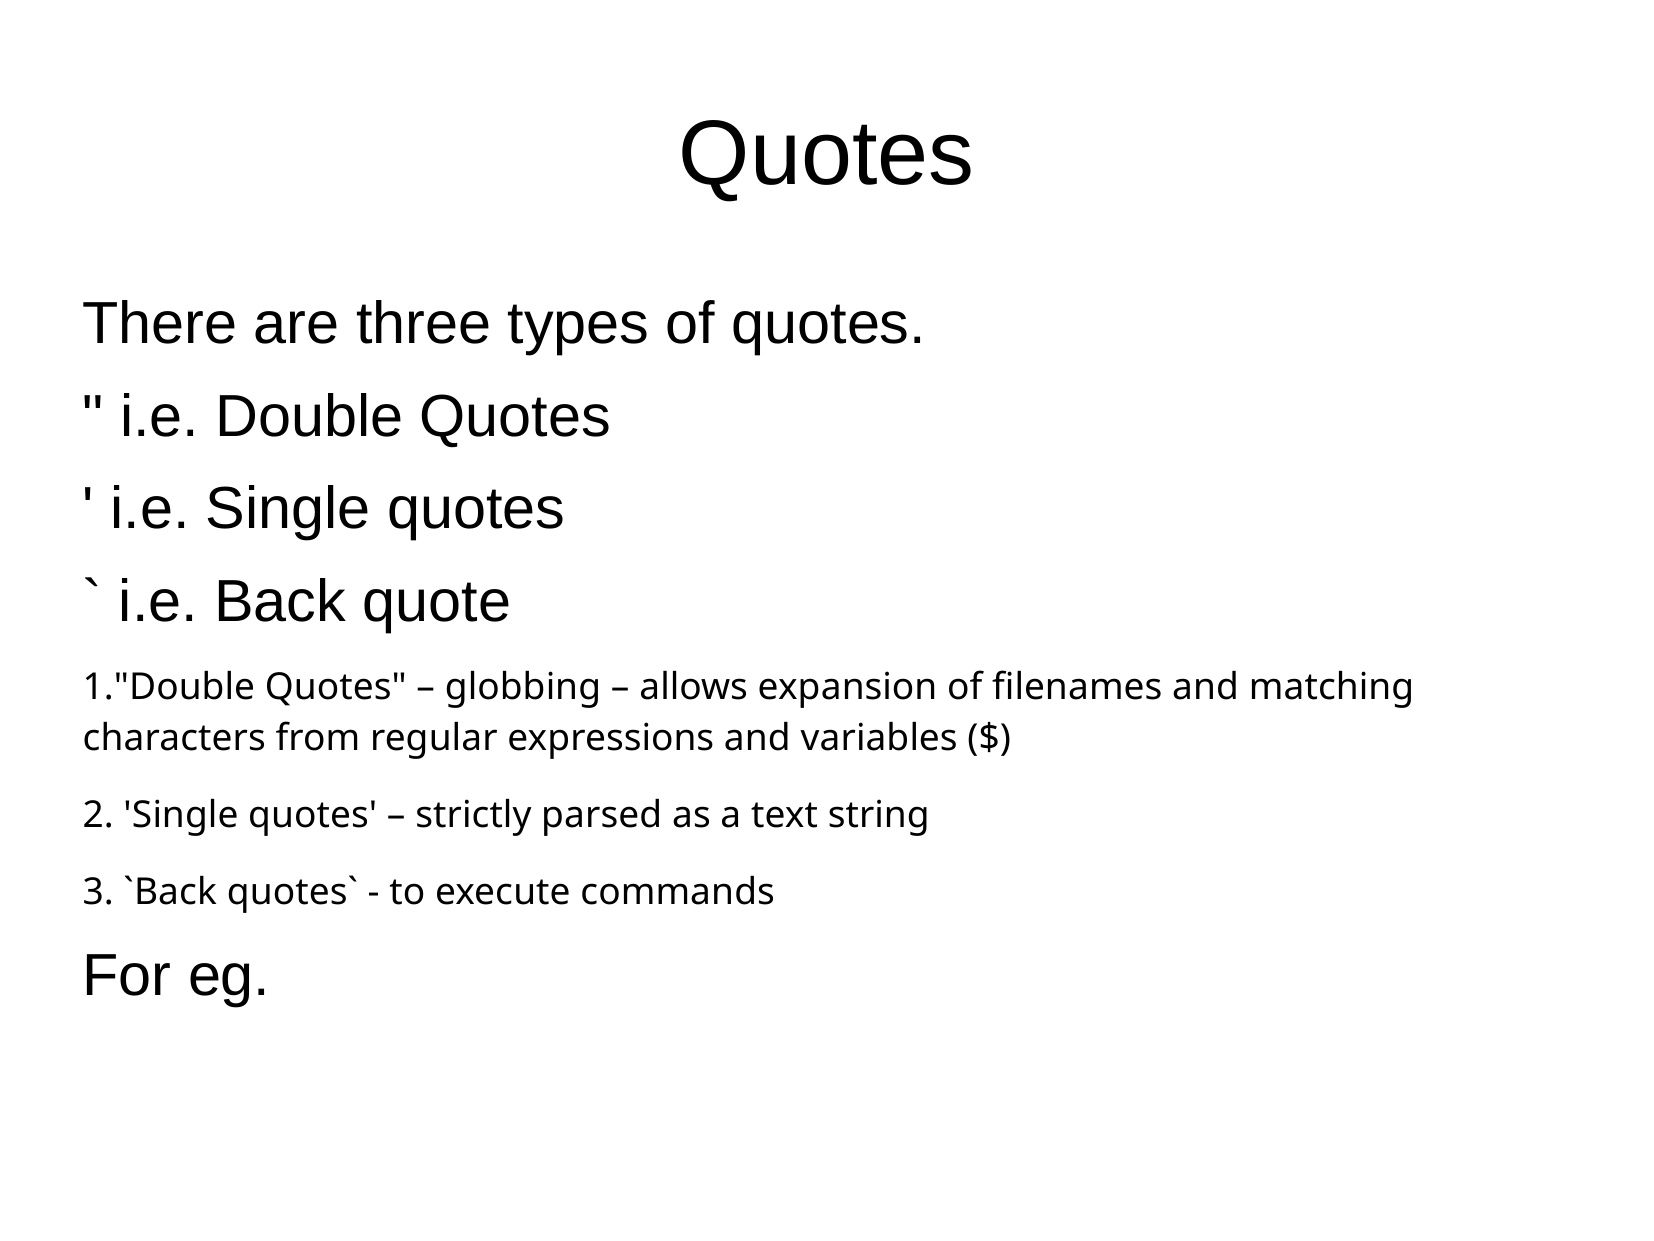

# Quotes
There are three types of quotes.
" i.e. Double Quotes
' i.e. Single quotes
` i.e. Back quote
1."Double Quotes" – globbing – allows expansion of filenames and matching characters from regular expressions and variables ($)
2. 'Single quotes' – strictly parsed as a text string
3. `Back quotes` - to execute commands
For eg.